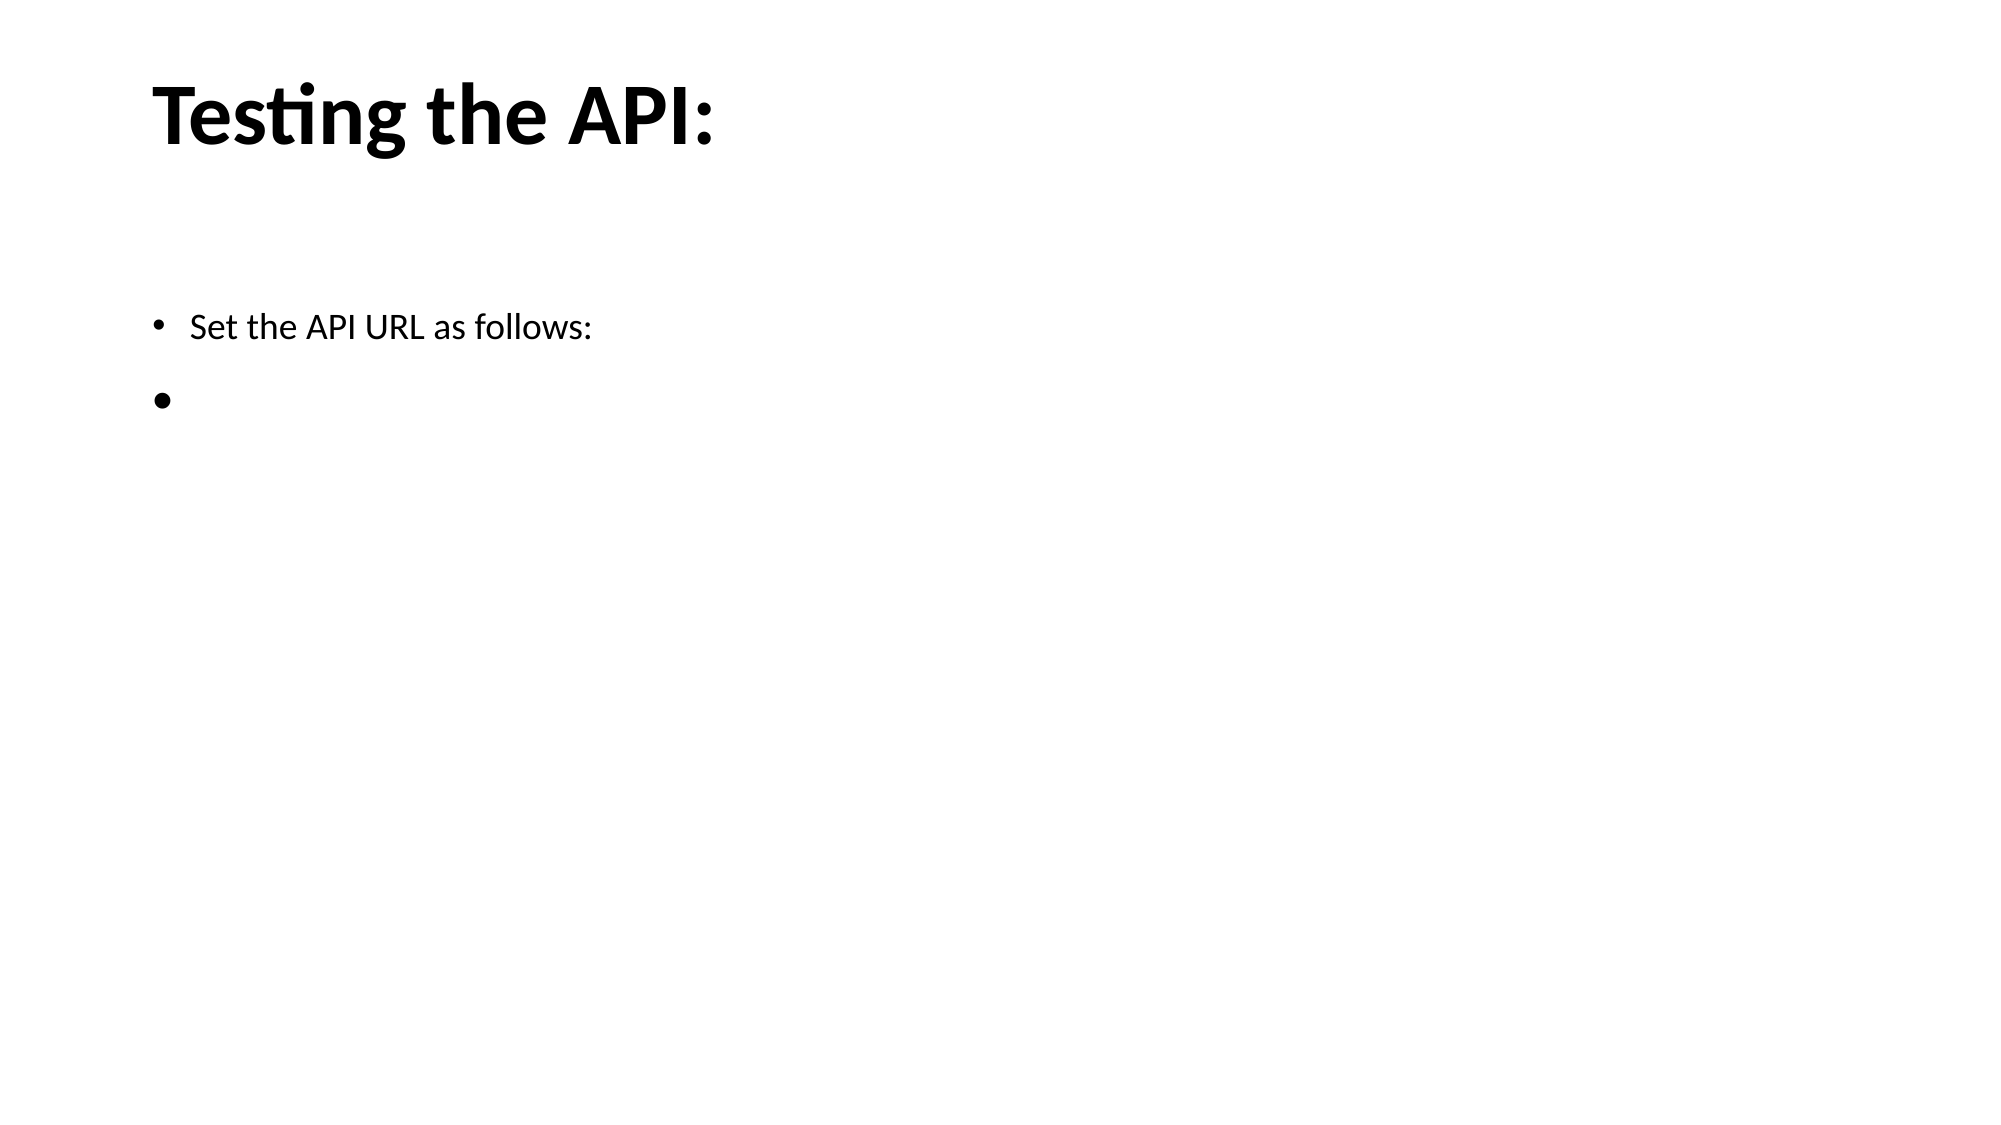

# Testing the API:
Set the API URL as follows: